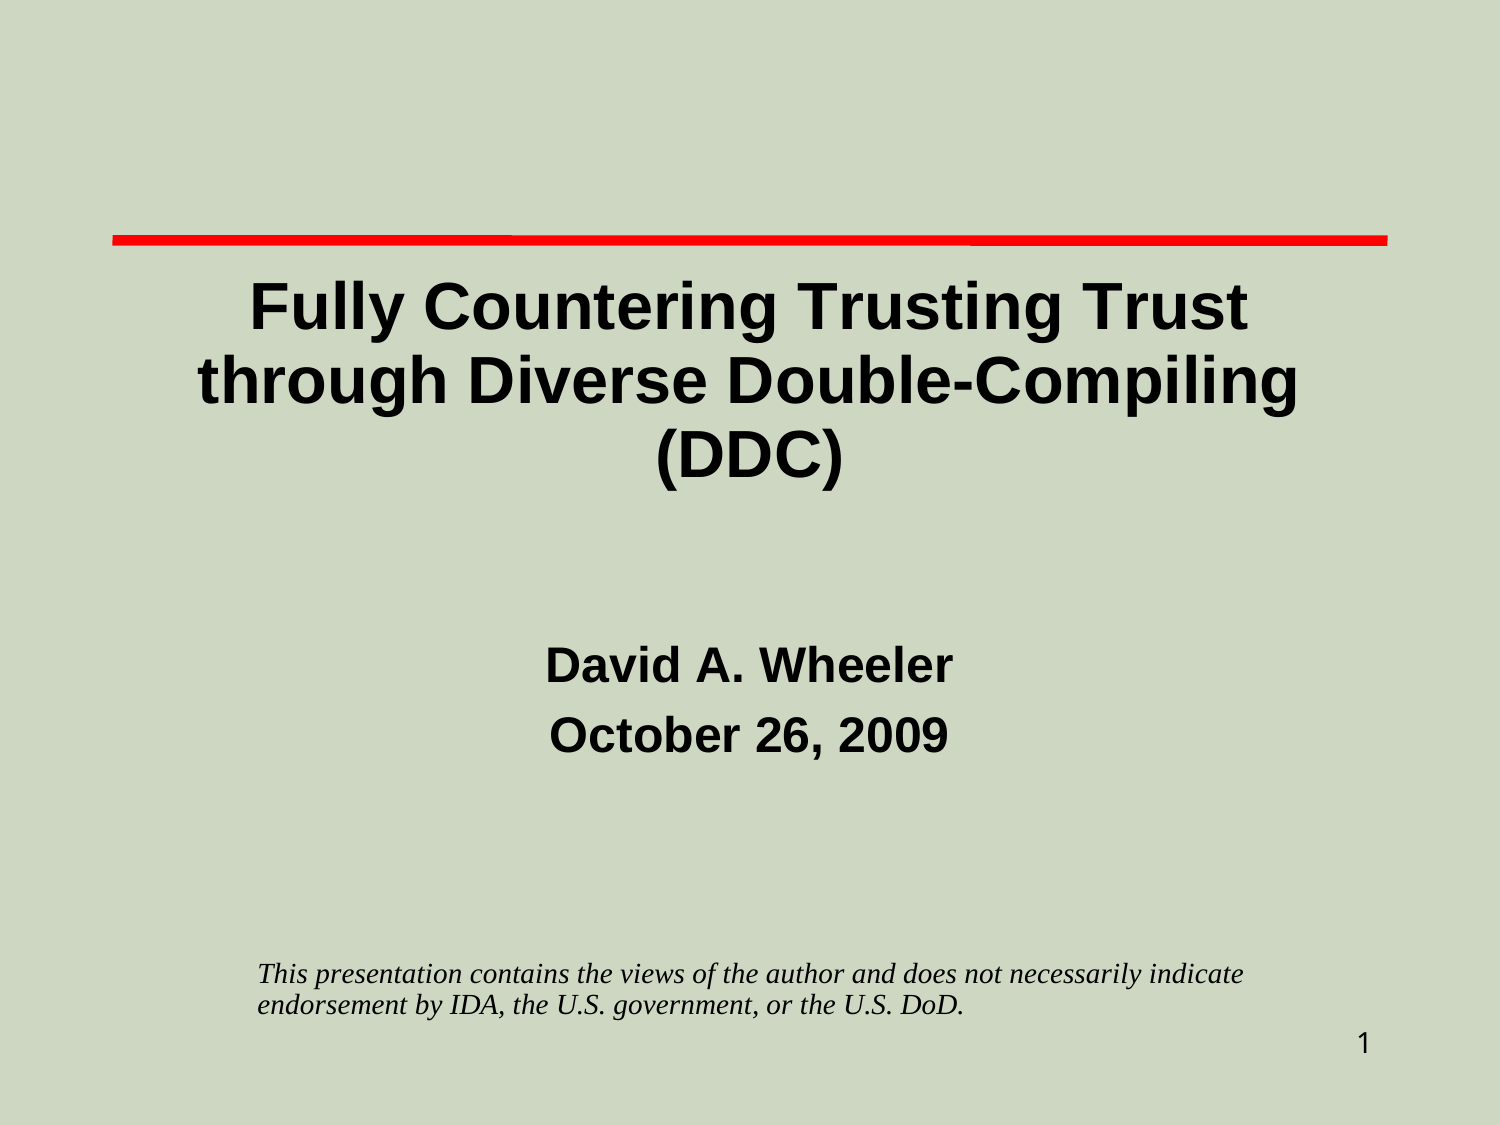

# Fully Countering Trusting Trust through Diverse Double-Compiling (DDC)
David A. Wheeler
October 26, 2009
This presentation contains the views of the author and does not necessarily indicate endorsement by IDA, the U.S. government, or the U.S. DoD.